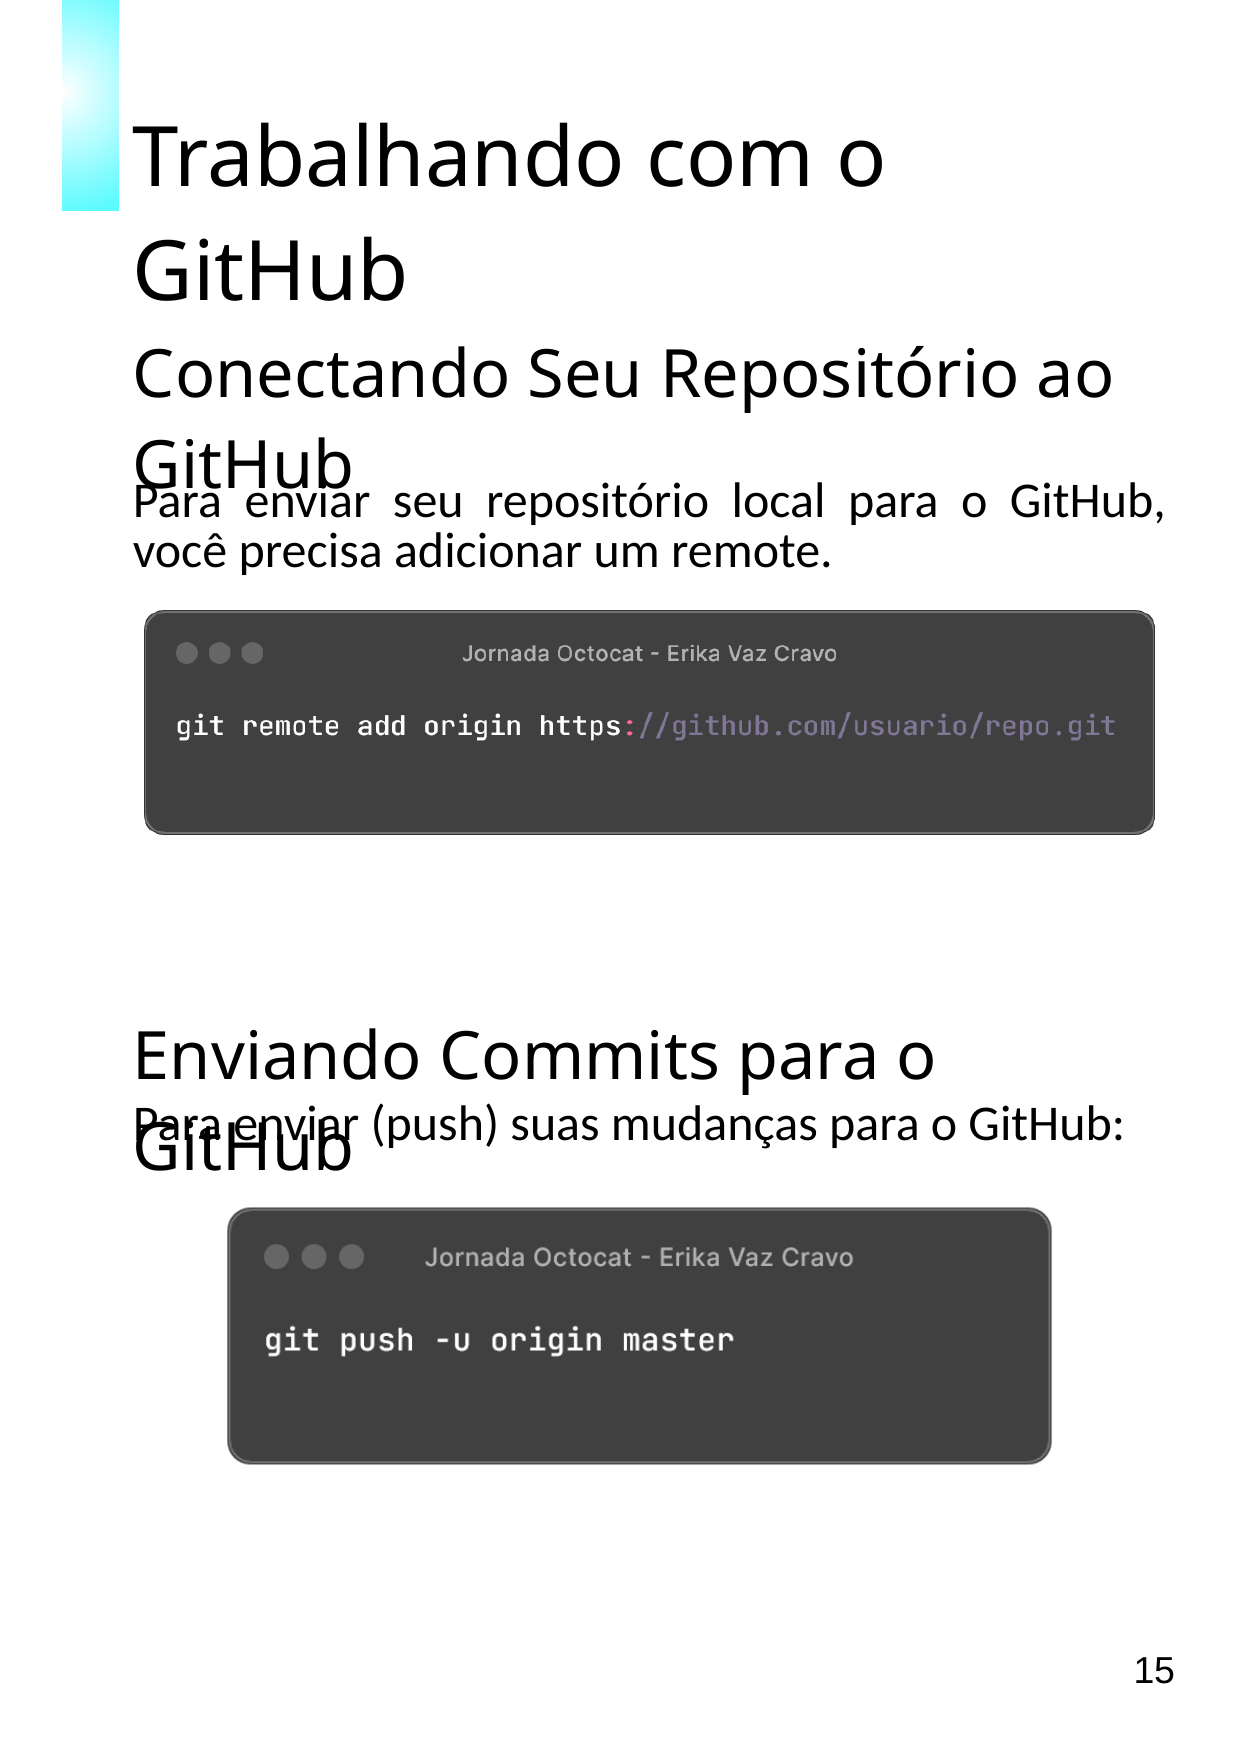

Trabalhando com o GitHub
Conectando Seu Repositório ao GitHub
Para enviar seu repositório local para o GitHub, você precisa adicionar um remote.
Enviando Commits para o GitHub
Para enviar (push) suas mudanças para o GitHub: